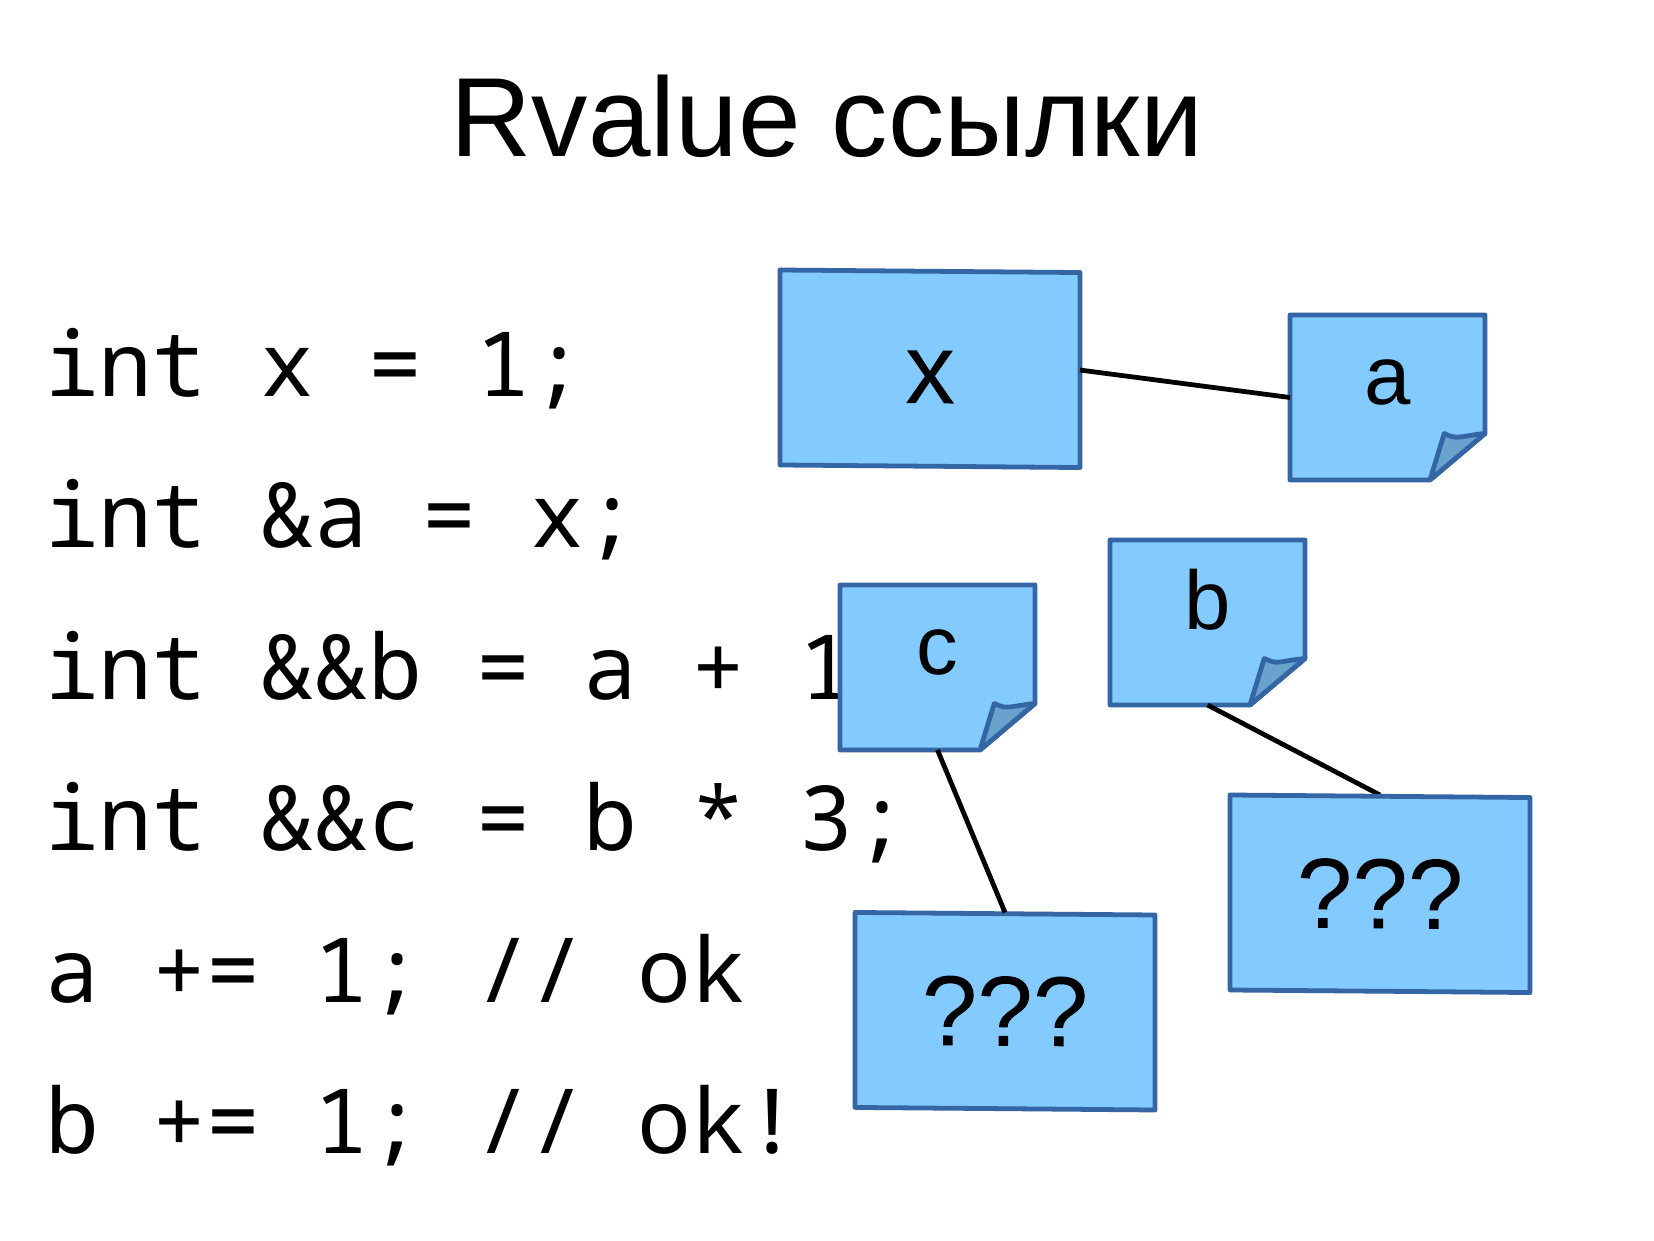

Rvalue ссылки
x
# int x = 1;
int &a = x;
int &&b = a + 1;
int &&c = b * 3;
a += 1; // ok
b += 1; // ok!
a
b
c
???
???